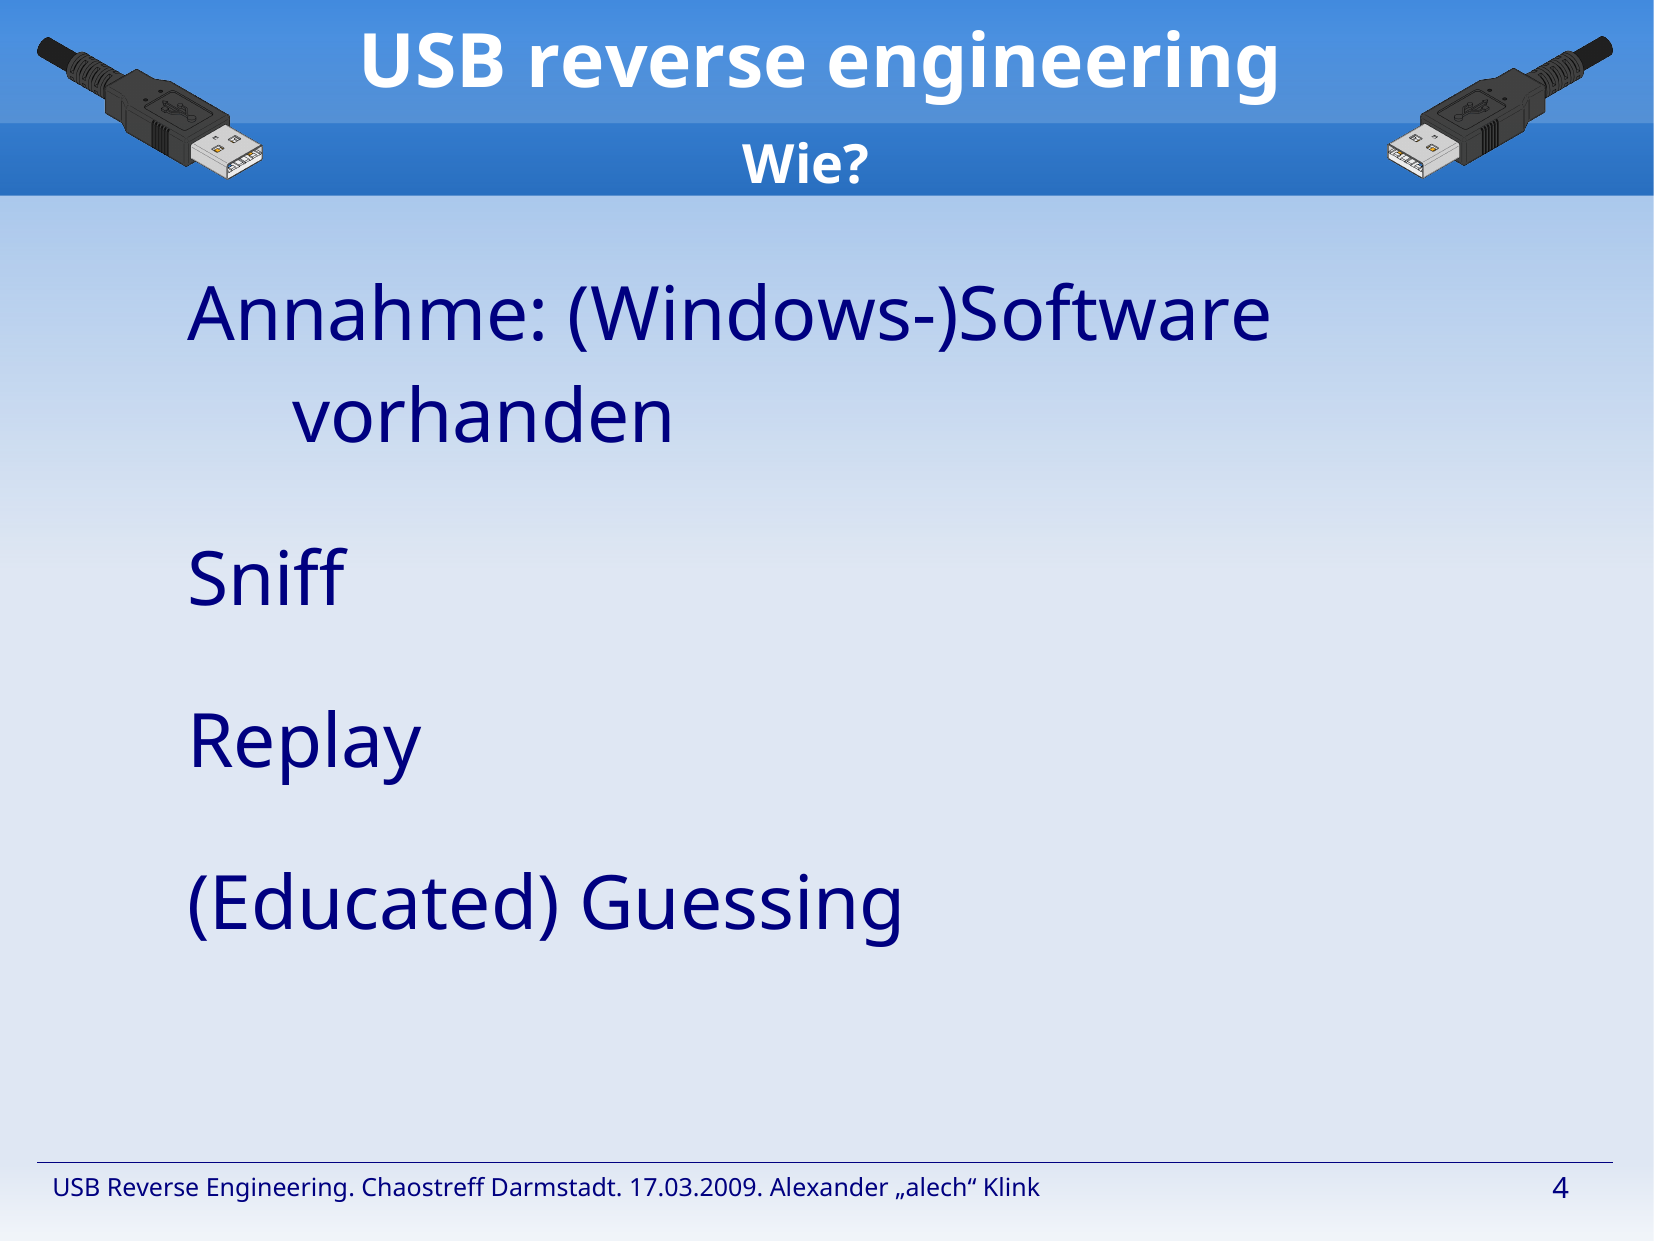

# USB reverse engineering
Wie?
Annahme: (Windows-)Software vorhanden
Sniff
Replay
(Educated) Guessing
USB Reverse Engineering. Chaostreff Darmstadt. 17.03.2009. Alexander „alech“ Klink